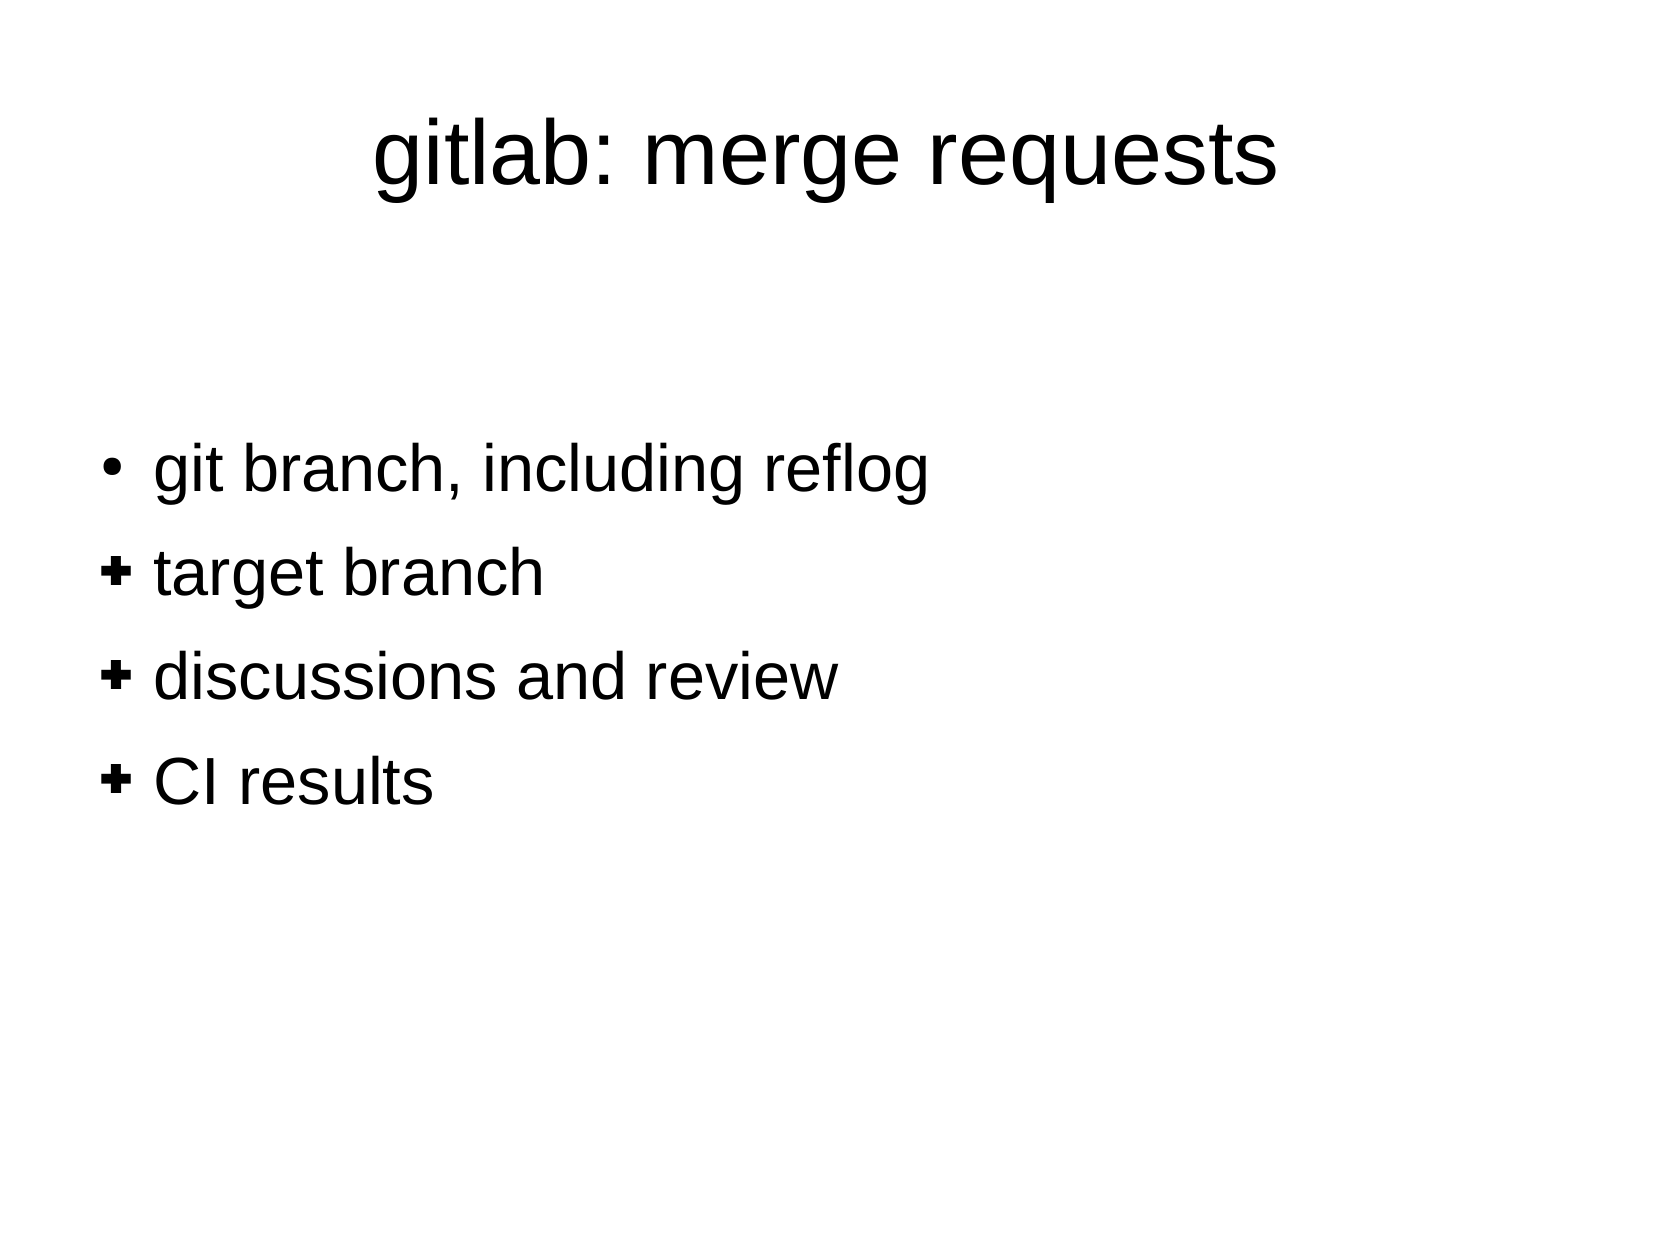

# gitlab: merge requests
git branch, including reflog
target branch
discussions and review
CI results